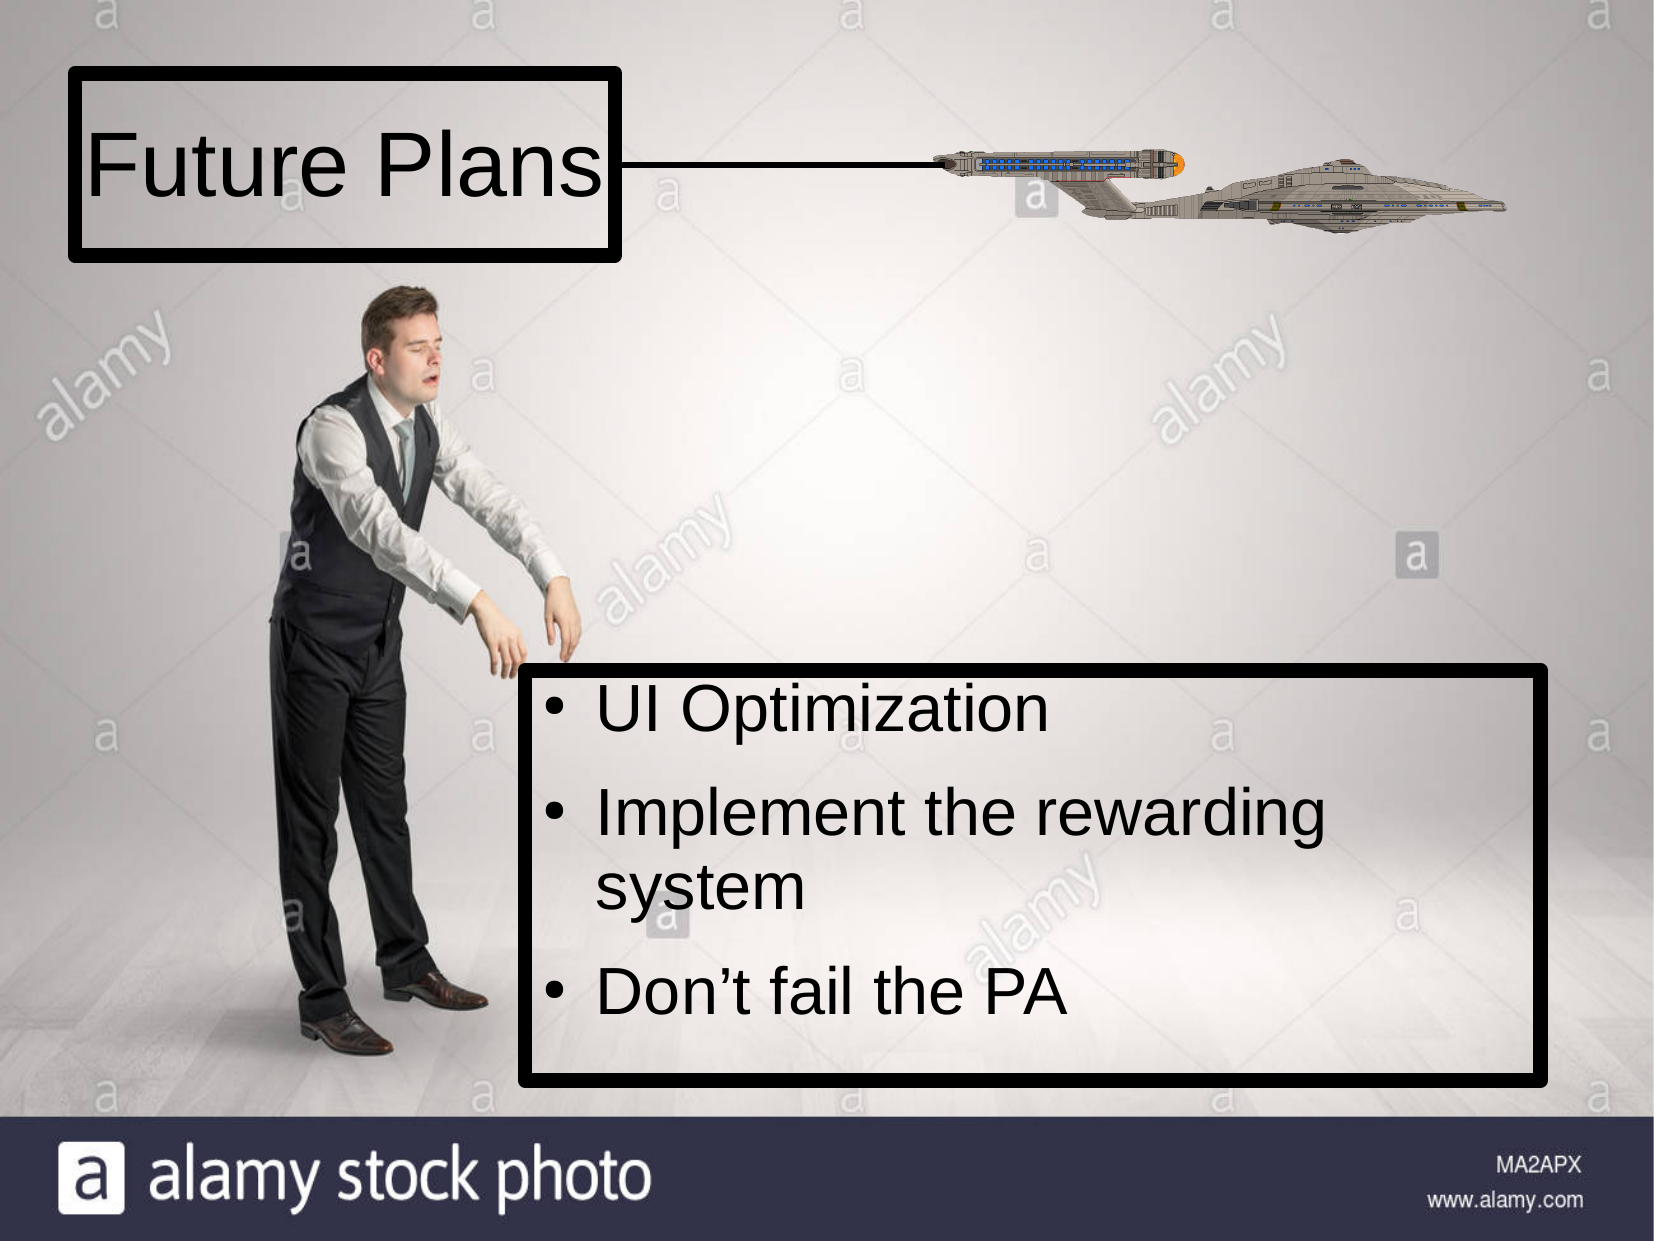

# Future Plans
UI Optimization
Implement the rewarding system
Don’t fail the PA